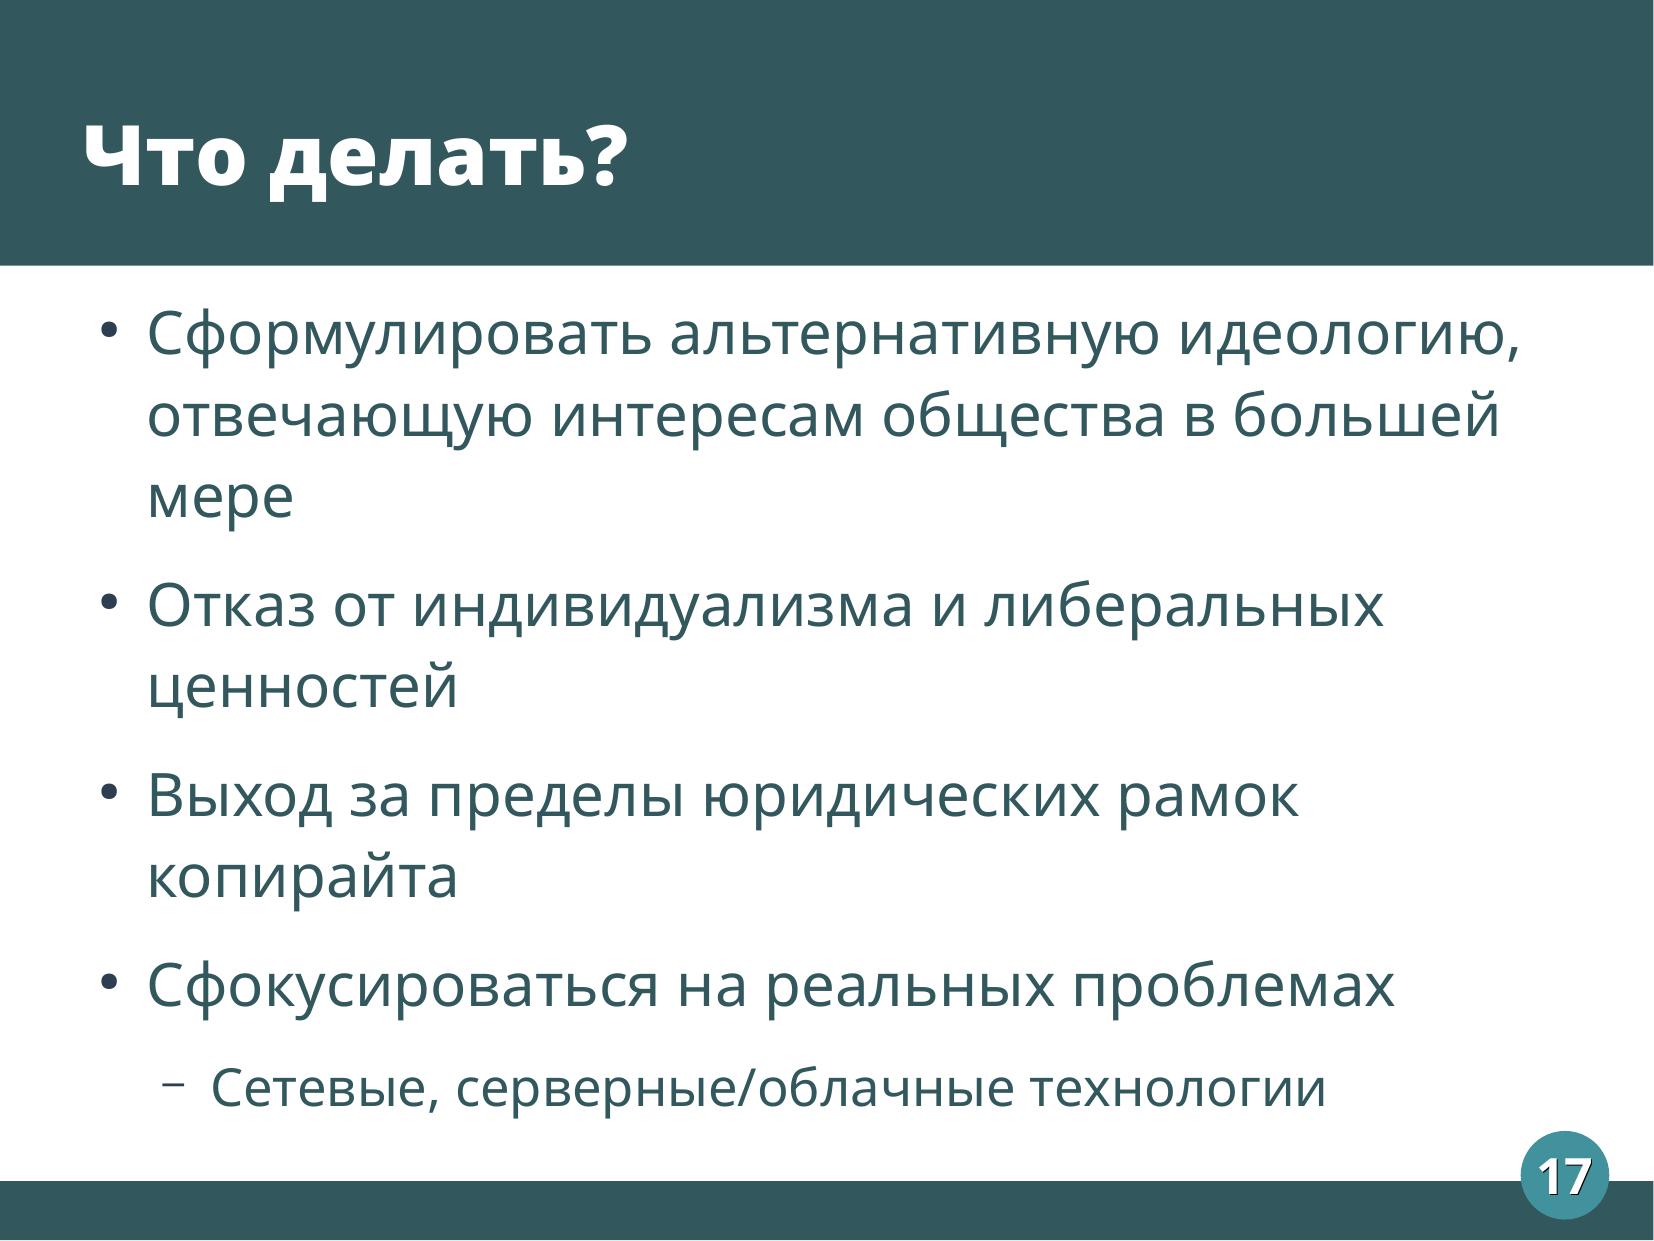

# Что делать?
Сформулировать альтернативную идеологию, отвечающую интересам общества в большей мере
Отказ от индивидуализма и либеральных ценностей
Выход за пределы юридических рамок копирайта
Сфокусироваться на реальных проблемах
Сетевые, серверные/облачные технологии
17